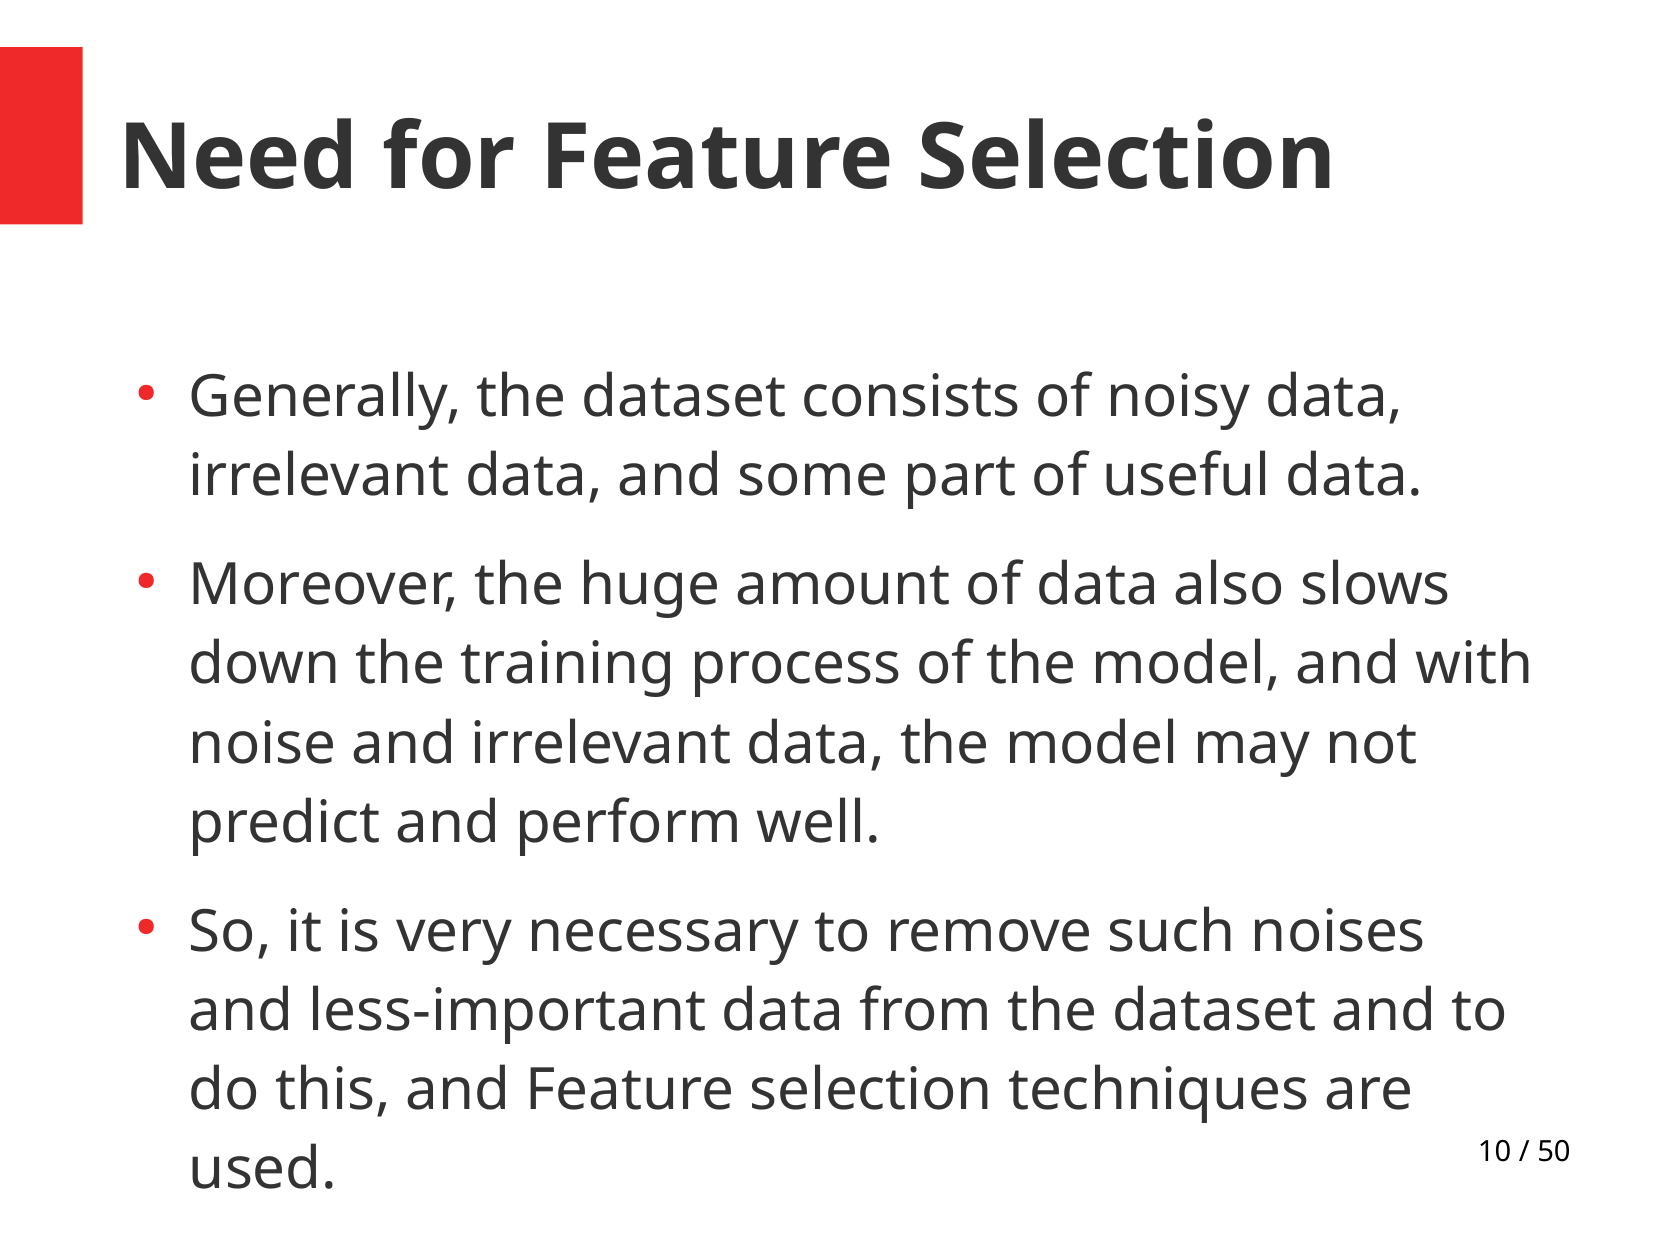

# Need for Feature Selection
Generally, the dataset consists of noisy data, irrelevant data, and some part of useful data.
Moreover, the huge amount of data also slows down the training process of the model, and with noise and irrelevant data, the model may not predict and perform well.
So, it is very necessary to remove such noises and less-important data from the dataset and to do this, and Feature selection techniques are used.
10